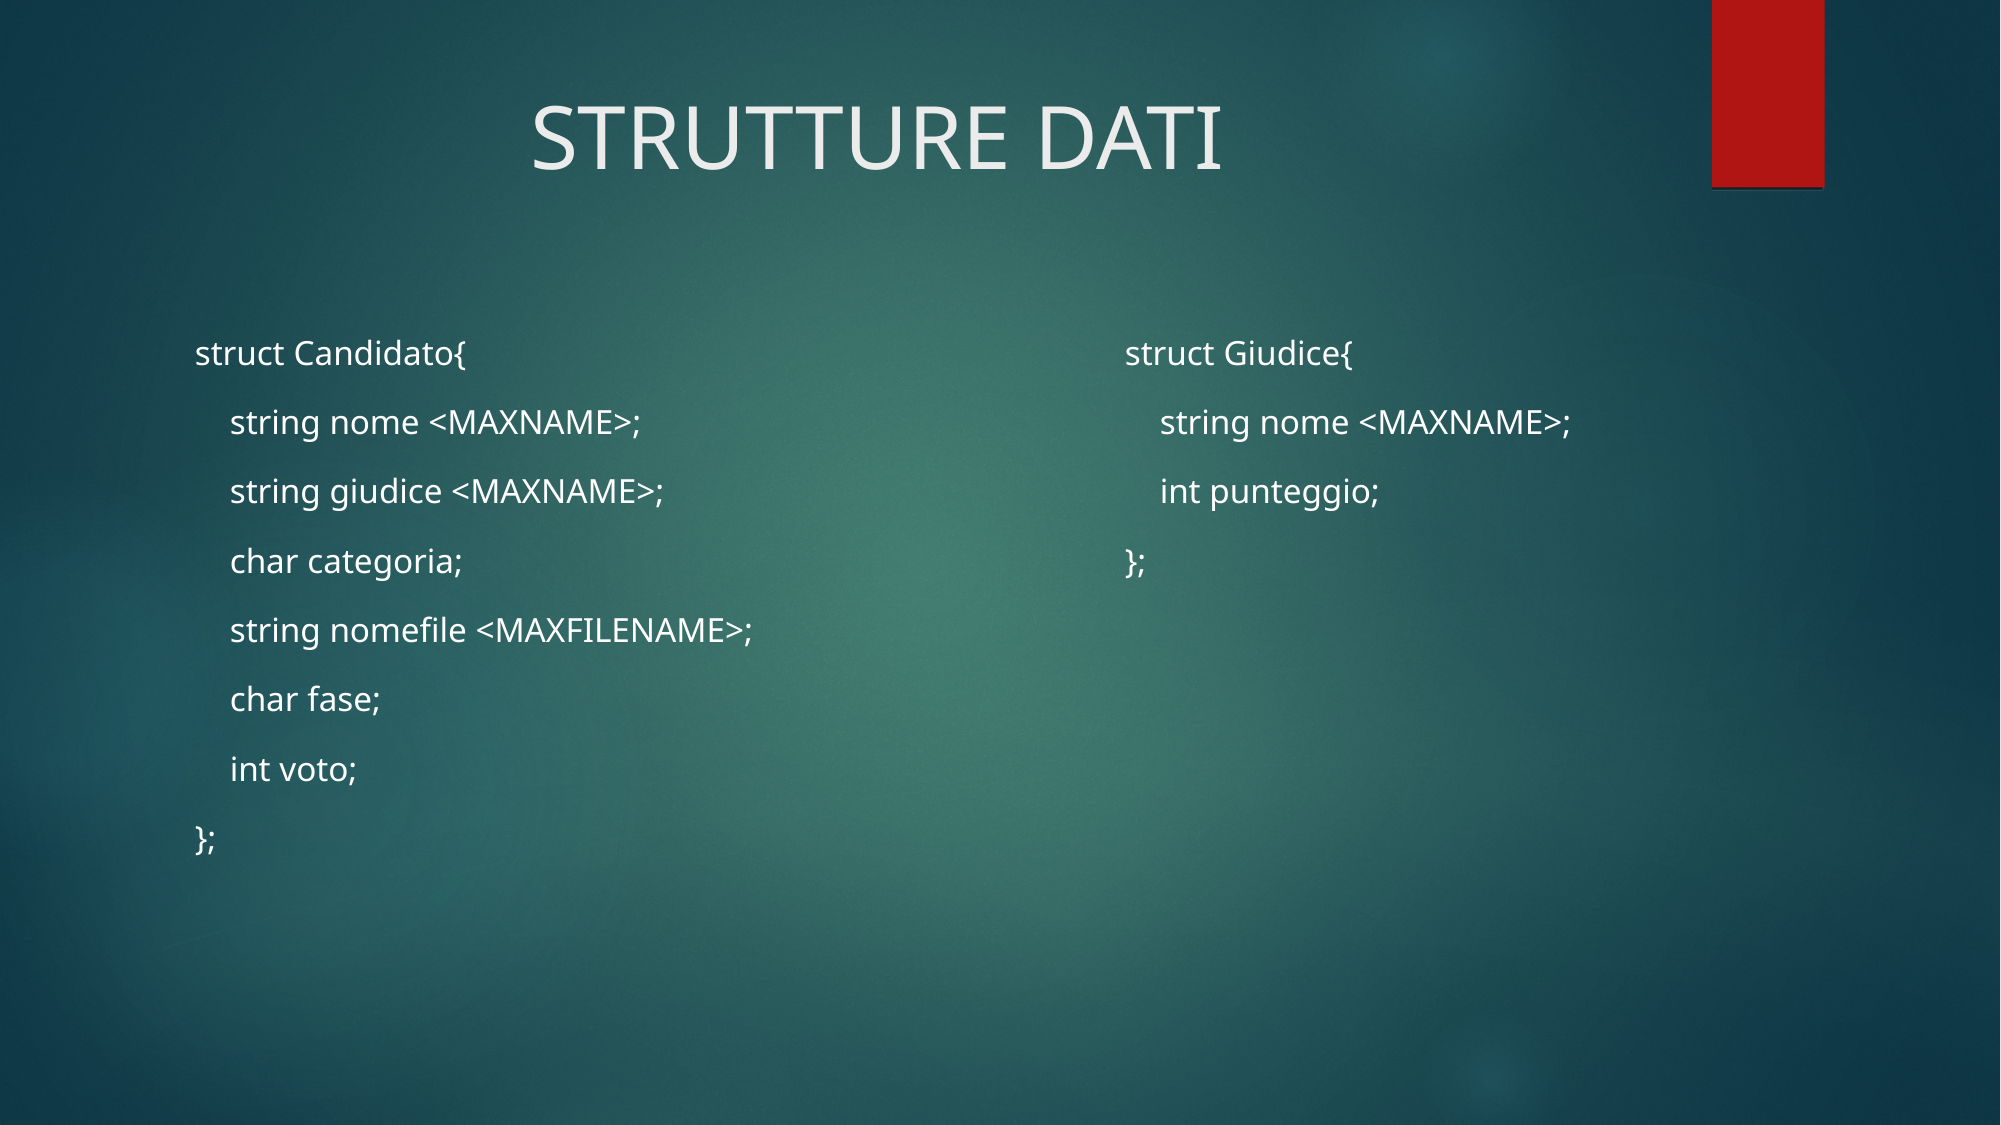

# STRUTTURE DATI
struct Candidato{
 string nome <MAXNAME>;
 string giudice <MAXNAME>;
 char categoria;
 string nomefile <MAXFILENAME>;
 char fase;
 int voto;
};
struct Giudice{
 string nome <MAXNAME>;
 int punteggio;
};